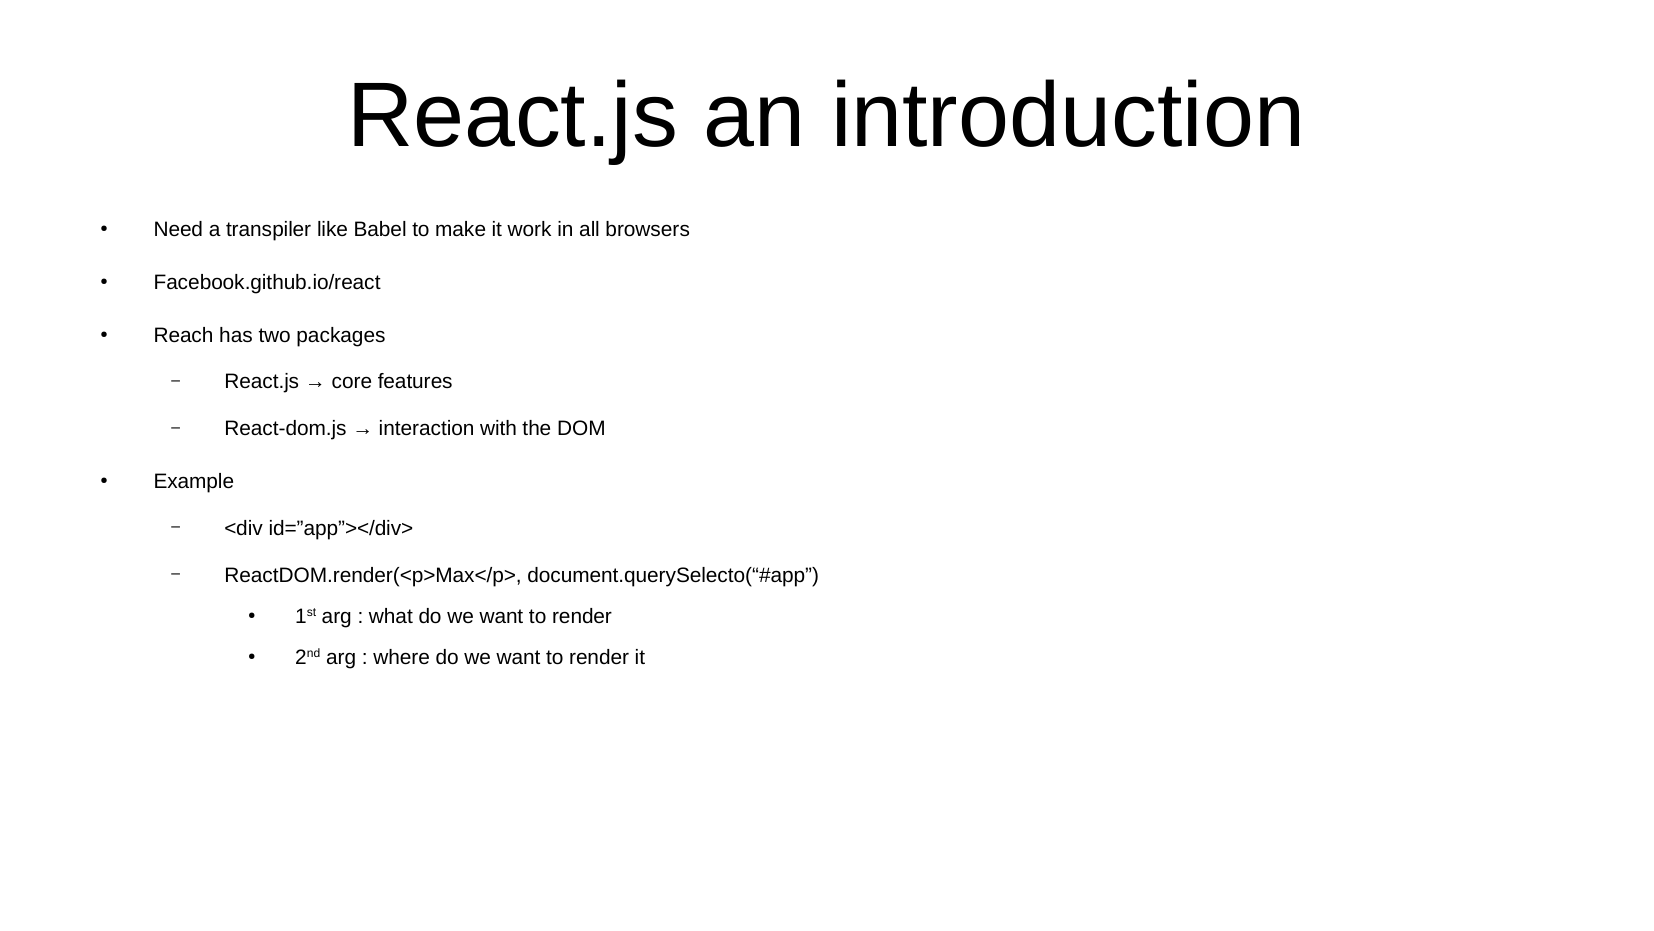

# React.js an introduction
Need a transpiler like Babel to make it work in all browsers
Facebook.github.io/react
Reach has two packages
React.js → core features
React-dom.js → interaction with the DOM
Example
<div id=”app”></div>
ReactDOM.render(<p>Max</p>, document.querySelecto(“#app”)
1st arg : what do we want to render
2nd arg : where do we want to render it